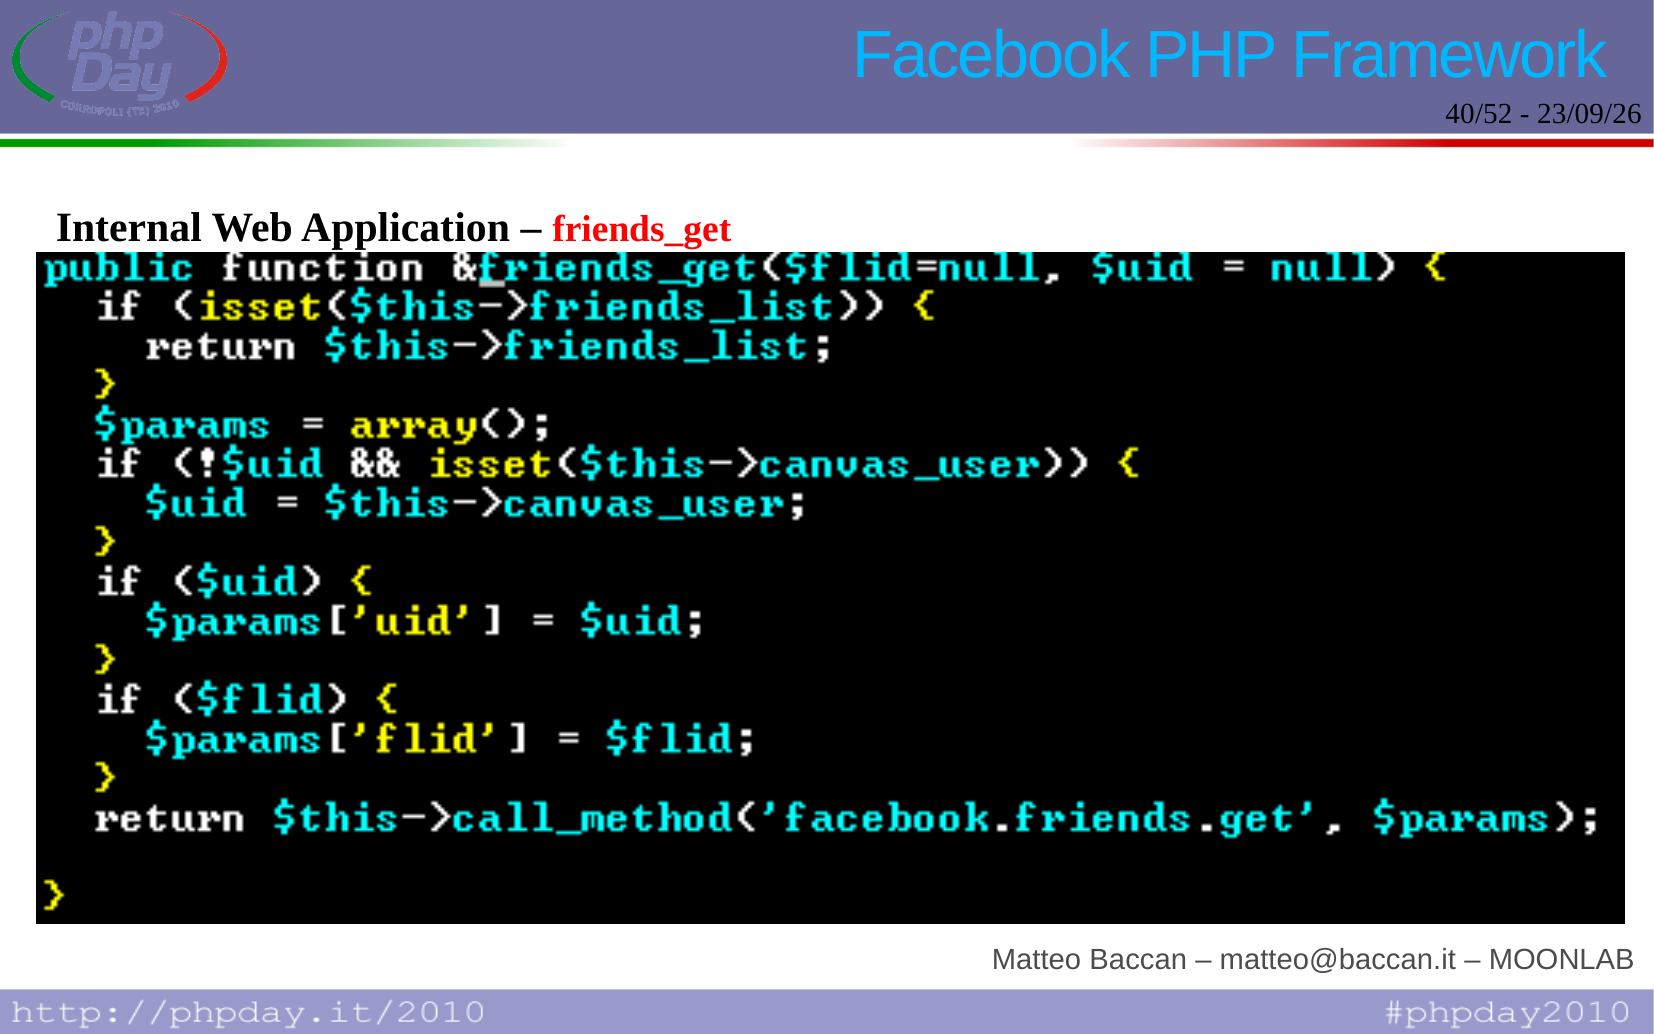

# Facebook PHP Framework
40
Internal Web Application – friends_get